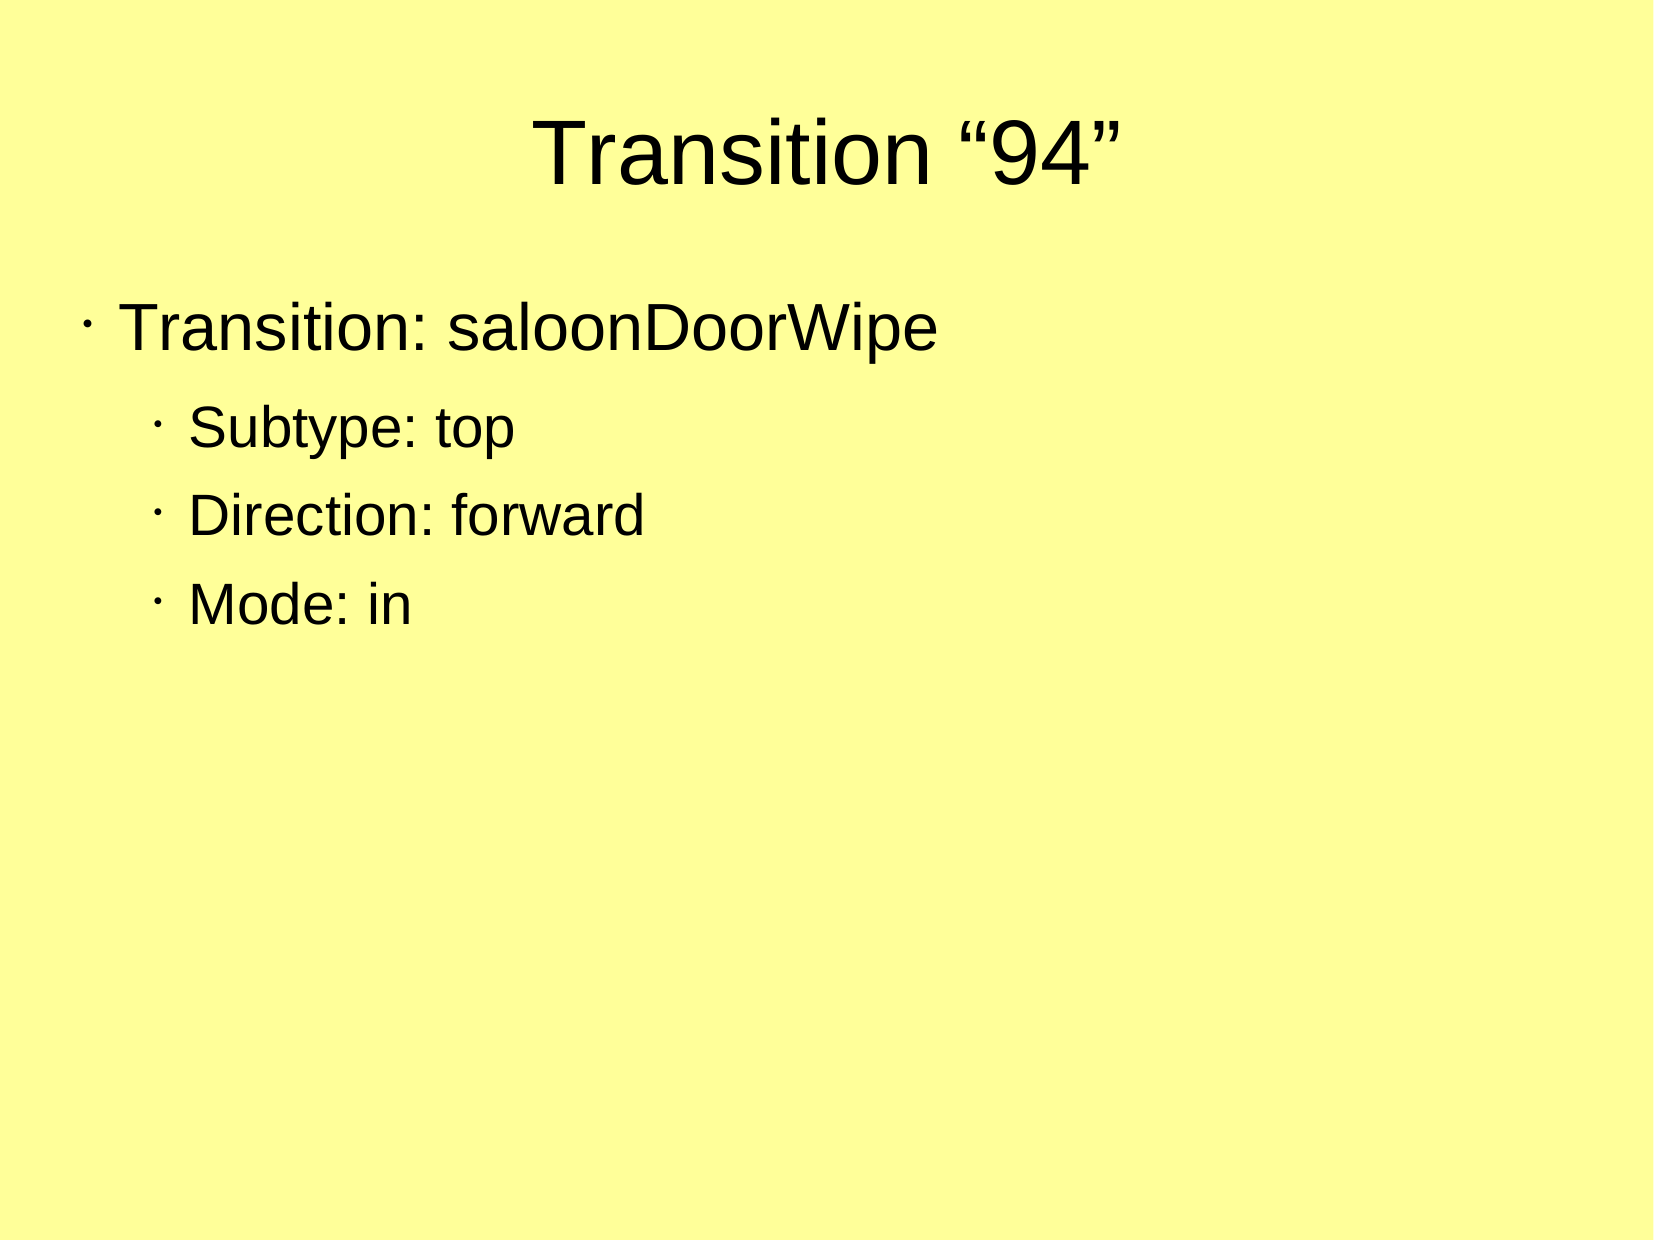

# Transition “94”
Transition: saloonDoorWipe
Subtype: top
Direction: forward
Mode: in